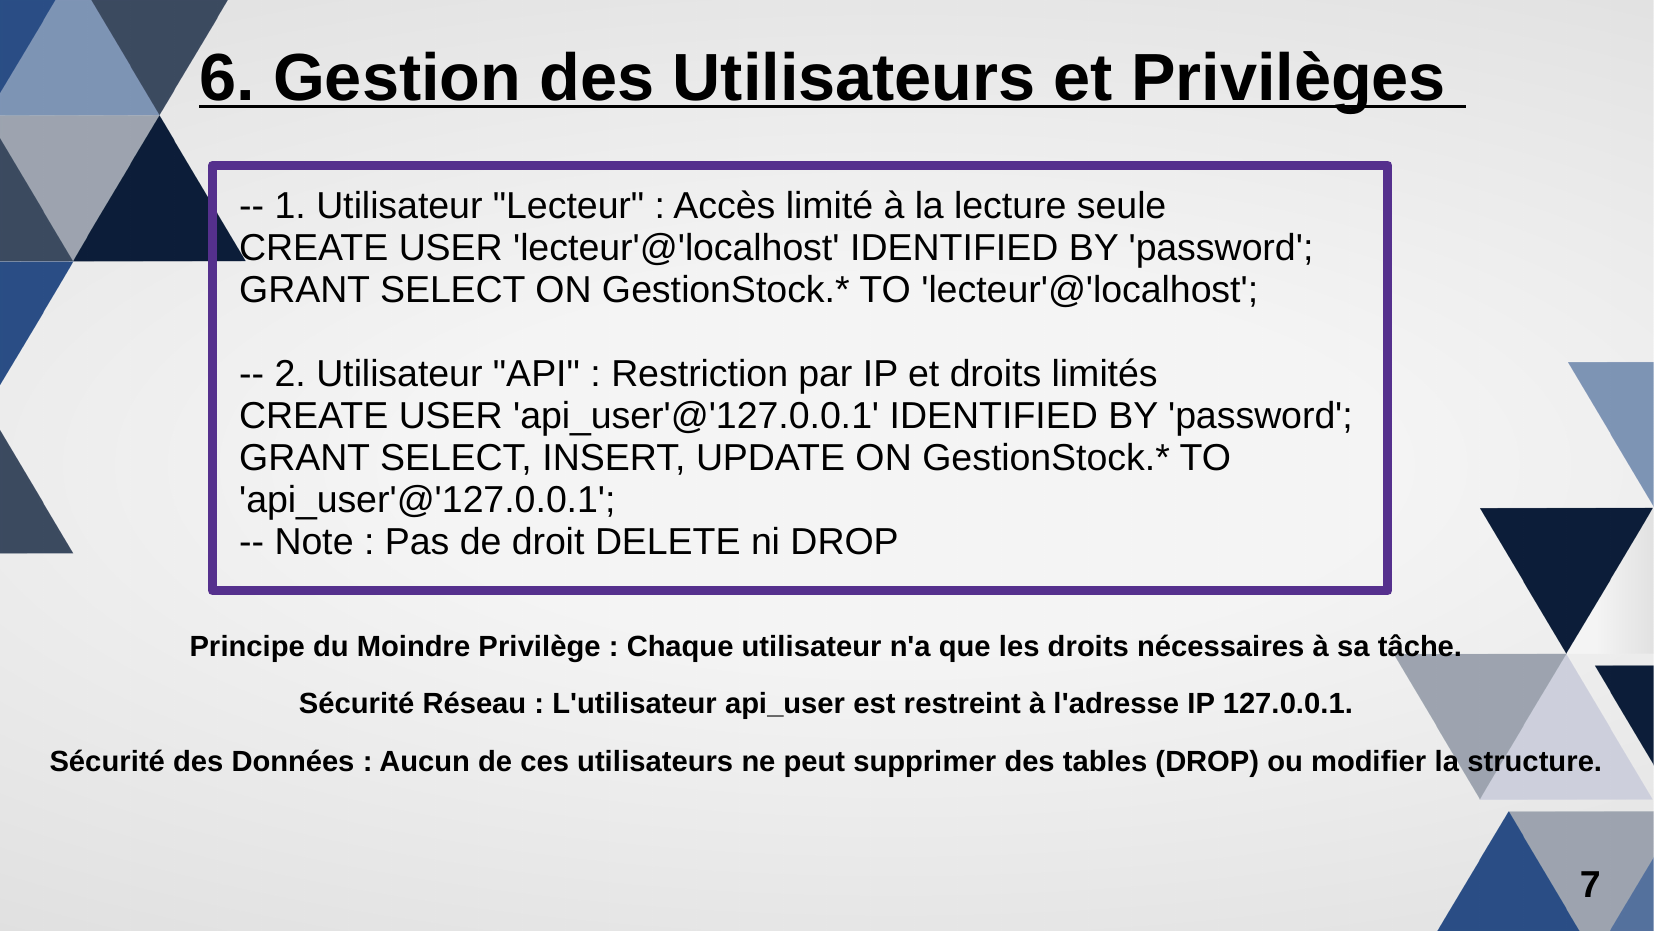

# 6. Gestion des Utilisateurs et Privilèges
-- 1. Utilisateur "Lecteur" : Accès limité à la lecture seule
CREATE USER 'lecteur'@'localhost' IDENTIFIED BY 'password';
GRANT SELECT ON GestionStock.* TO 'lecteur'@'localhost';
-- 2. Utilisateur "API" : Restriction par IP et droits limités
CREATE USER 'api_user'@'127.0.0.1' IDENTIFIED BY 'password';
GRANT SELECT, INSERT, UPDATE ON GestionStock.* TO 'api_user'@'127.0.0.1';
-- Note : Pas de droit DELETE ni DROP
Principe du Moindre Privilège : Chaque utilisateur n'a que les droits nécessaires à sa tâche.
Sécurité Réseau : L'utilisateur api_user est restreint à l'adresse IP 127.0.0.1.
Sécurité des Données : Aucun de ces utilisateurs ne peut supprimer des tables (DROP) ou modifier la structure.
7